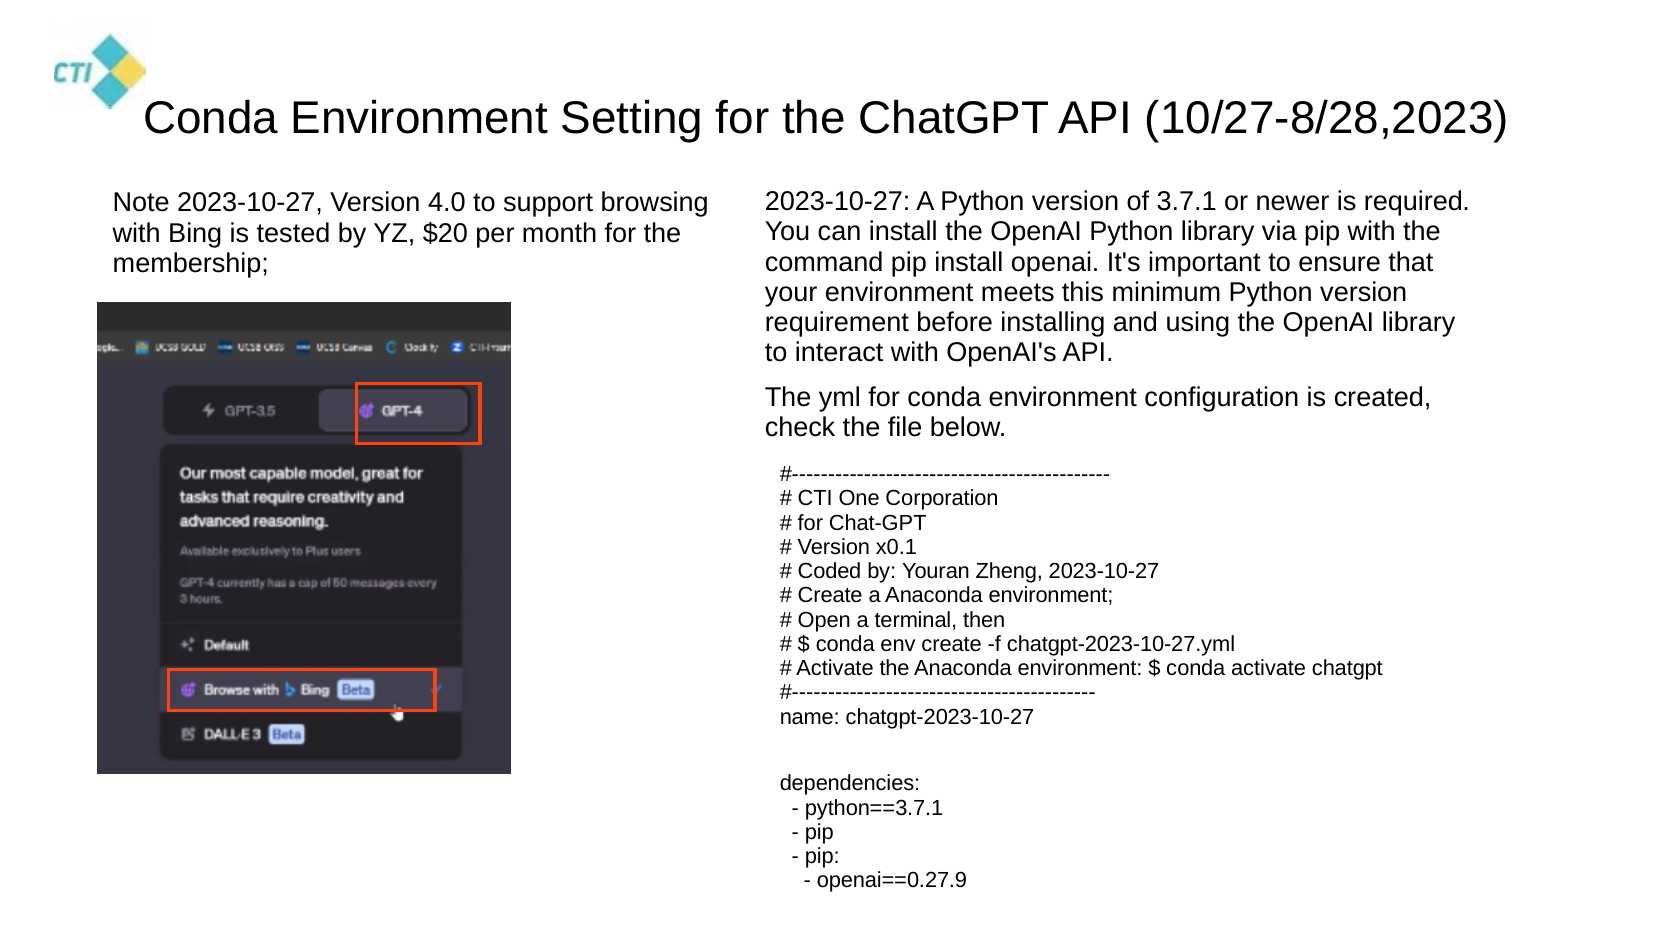

# Conda Environment Setting for the ChatGPT API (10/27-8/28,2023)
2023-10-27: A Python version of 3.7.1 or newer is required​​. You can install the OpenAI Python library via pip with the command pip install openai. It's important to ensure that your environment meets this minimum Python version requirement before installing and using the OpenAI library to interact with OpenAI's API.
Note 2023-10-27, Version 4.0 to support browsing with Bing is tested by YZ, $20 per month for the membership;
The yml for conda environment configuration is created, check the file below.
#--------------------------------------------
# CTI One Corporation
# for Chat-GPT
# Version x0.1
# Coded by: Youran Zheng, 2023-10-27
# Create a Anaconda environment;
# Open a terminal, then
# $ conda env create -f chatgpt-2023-10-27.yml
# Activate the Anaconda environment: $ conda activate chatgpt
#------------------------------------------
name: chatgpt-2023-10-27
dependencies:
 - python==3.7.1
 - pip
 - pip:
 - openai==0.27.9